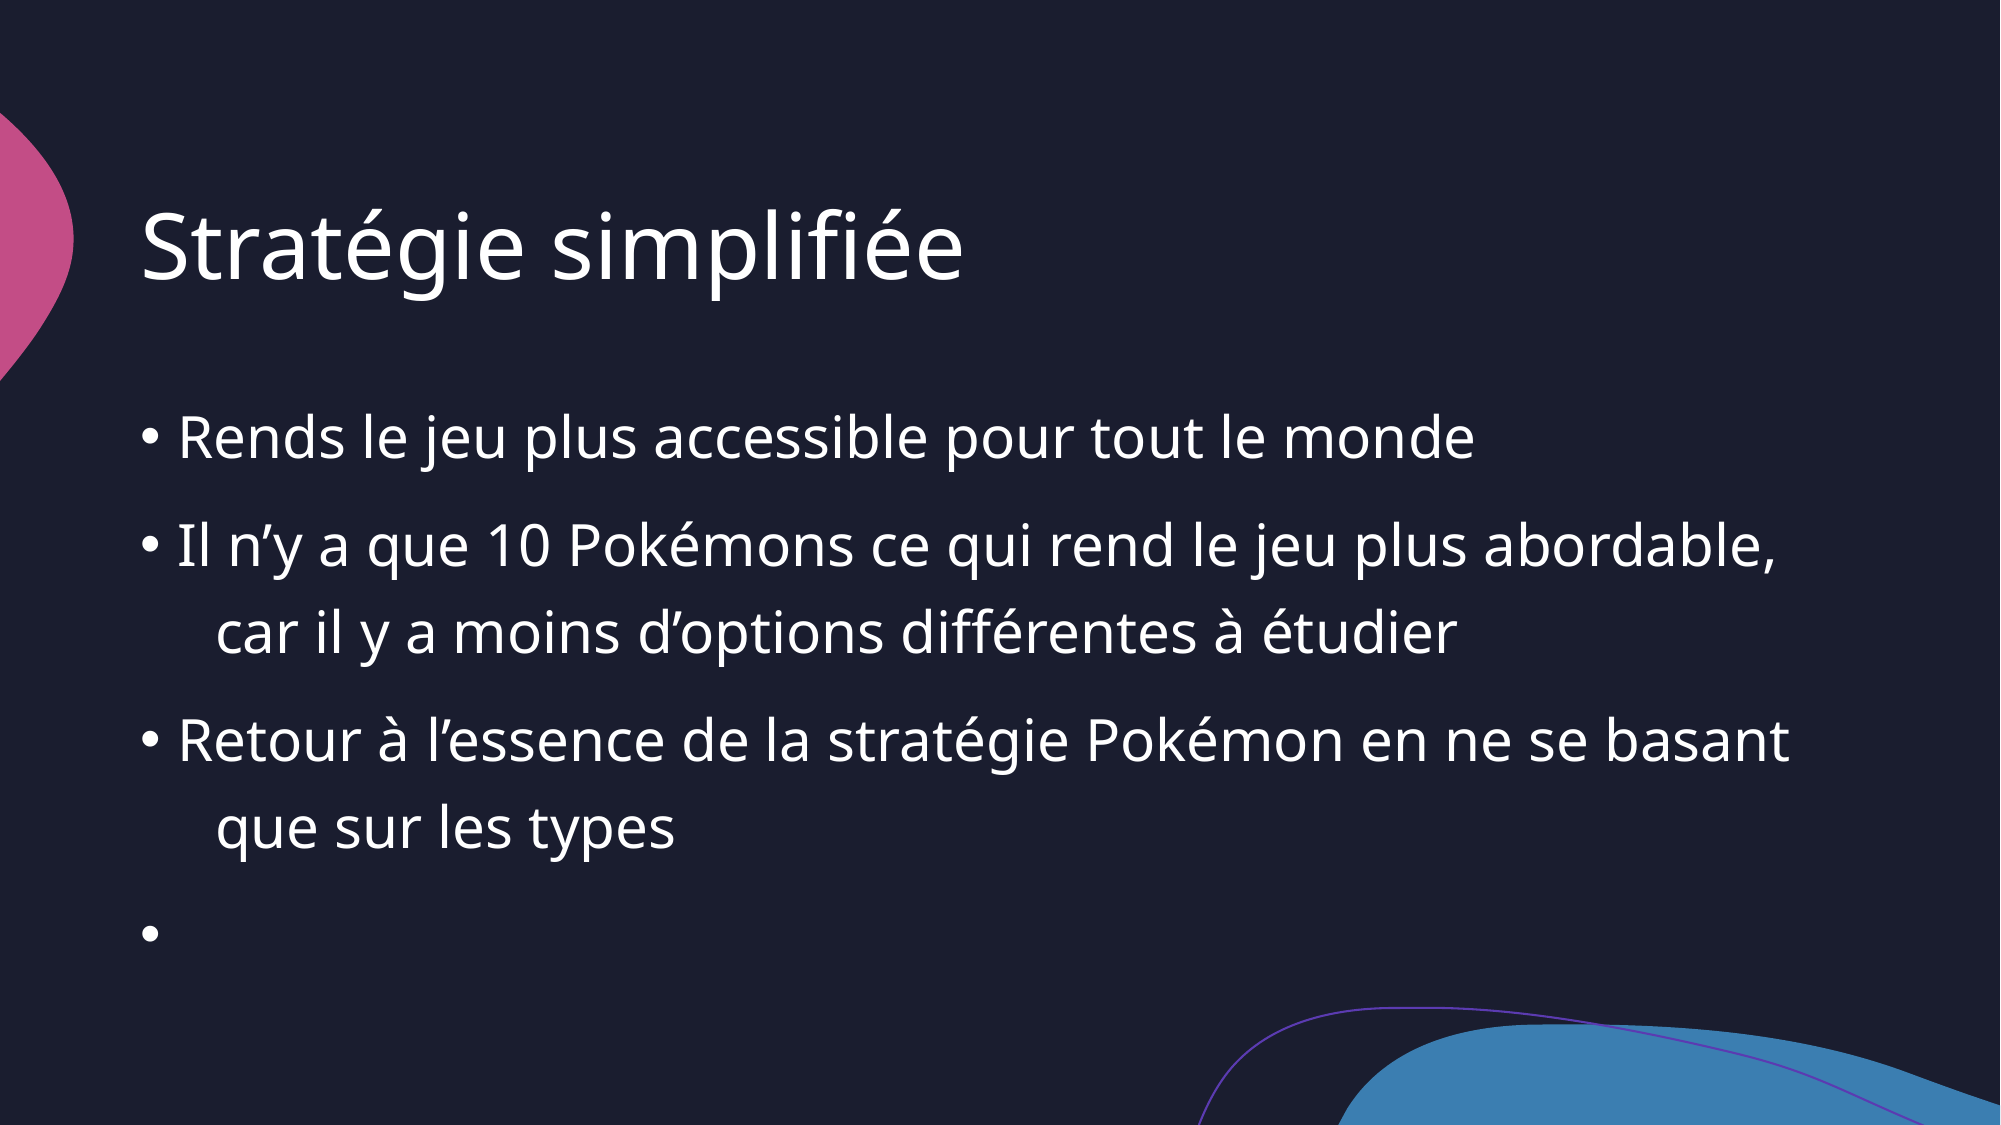

# Stratégie simplifiée
Rends le jeu plus accessible pour tout le monde
Il n’y a que 10 Pokémons ce qui rend le jeu plus abordable, car il y a moins d’options différentes à étudier
Retour à l’essence de la stratégie Pokémon en ne se basant que sur les types